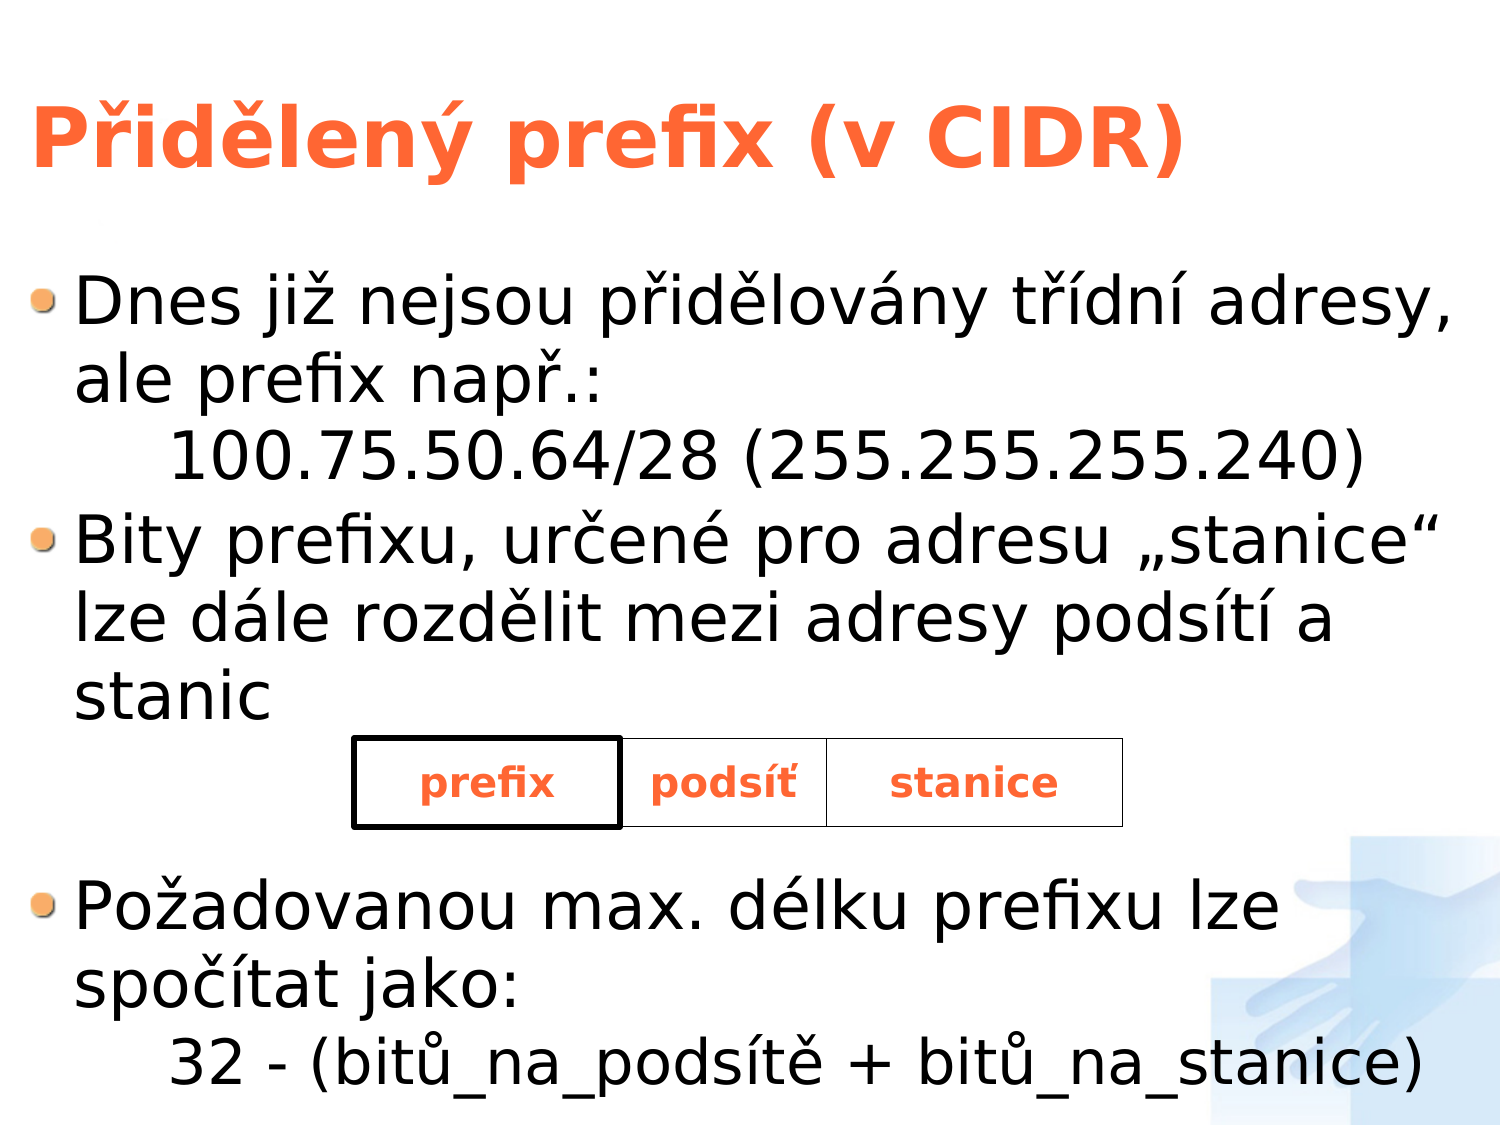

# Přidělený prefix (v CIDR)
Dnes již nejsou přidělovány třídní adresy, ale prefix např.:
	100.75.50.64/28 (255.255.255.240)
Bity prefixu, určené pro adresu „stanice“ lze dále rozdělit mezi adresy podsítí a stanic
Požadovanou max. délku prefixu lze spočítat jako:
	32 - (bitů_na_podsítě + bitů_na_stanice)
prefix
podsíť
stanice